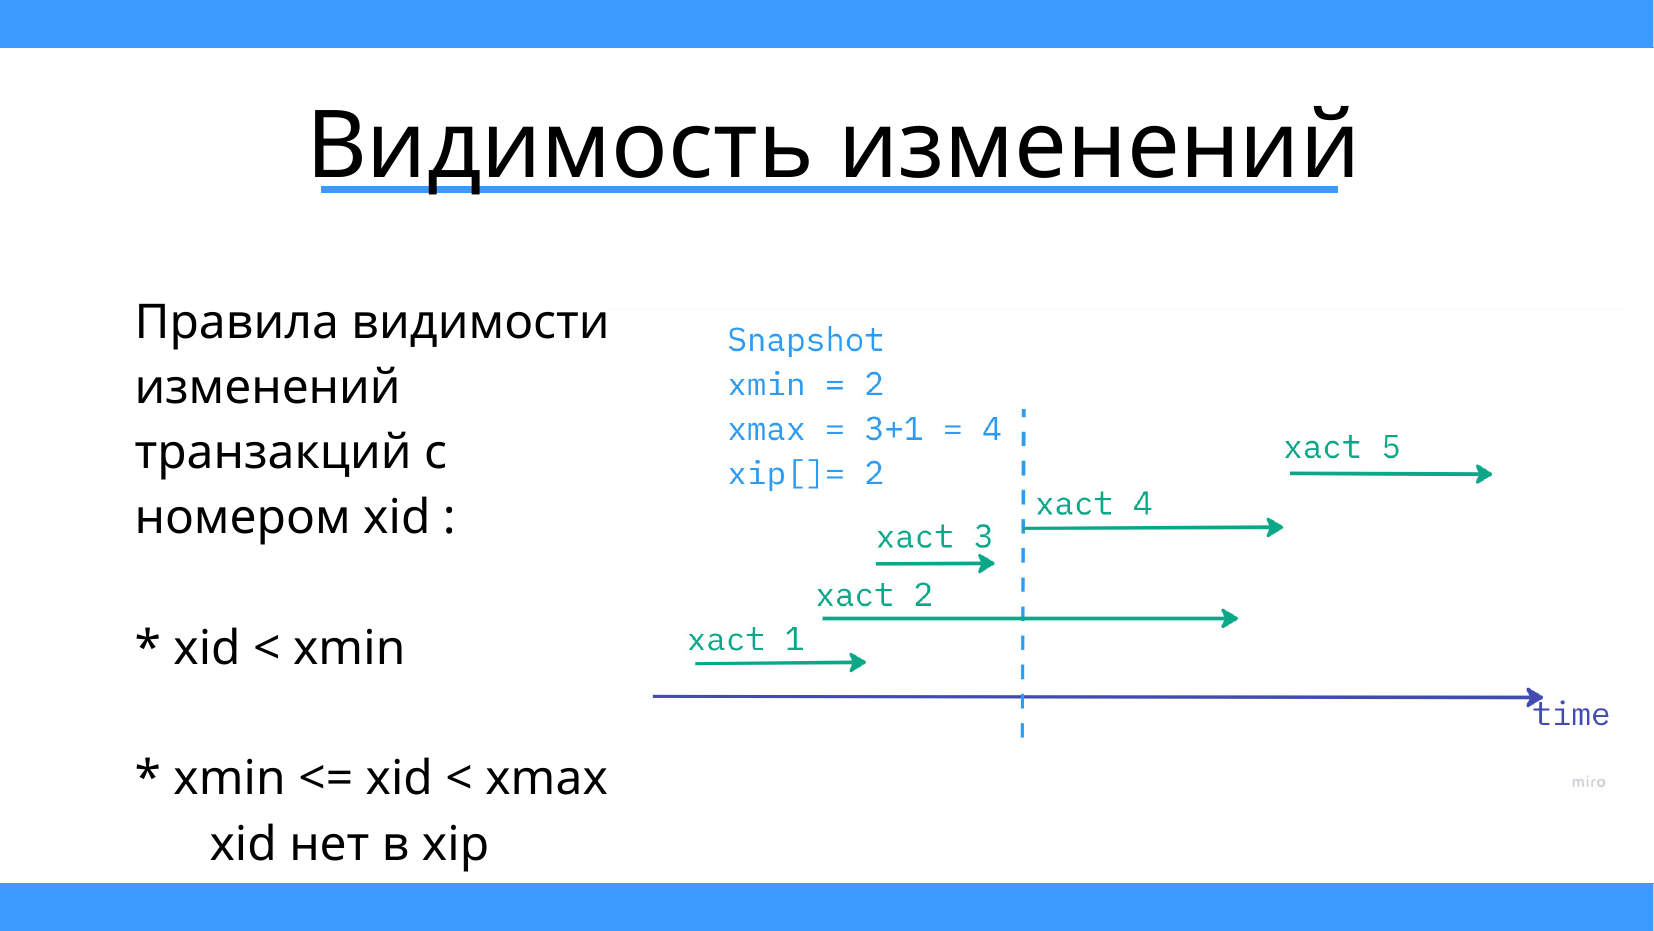

Видимость изменений
Правила видимости изменений транзакций с номером xid :
* xid < xmin
* xmin <= xid < xmax
	xid нет в xip